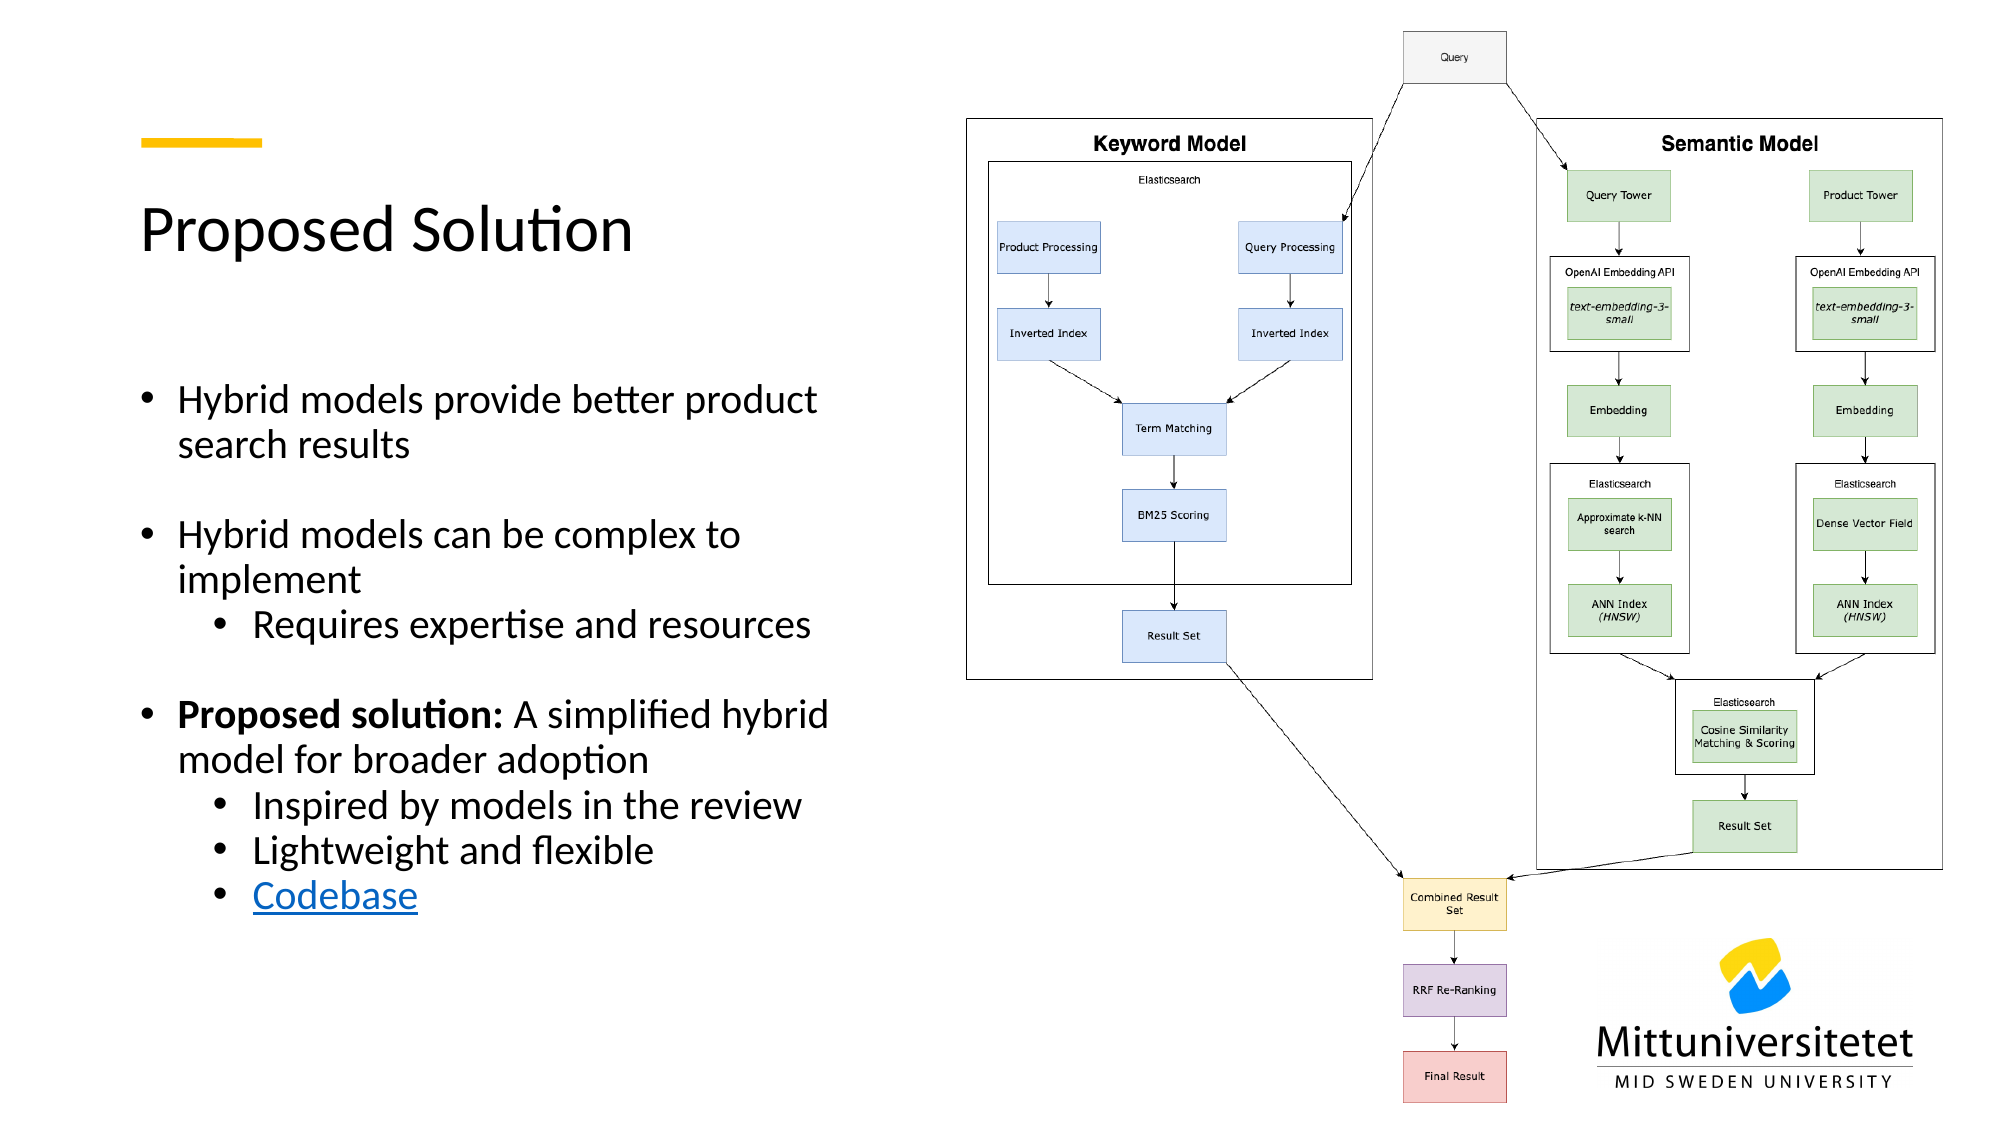

# Proposed Solution
Hybrid models provide better product search results
Hybrid models can be complex to implement
Requires expertise and resources
Proposed solution: A simplified hybrid model for broader adoption
Inspired by models in the review
Lightweight and flexible
Codebase